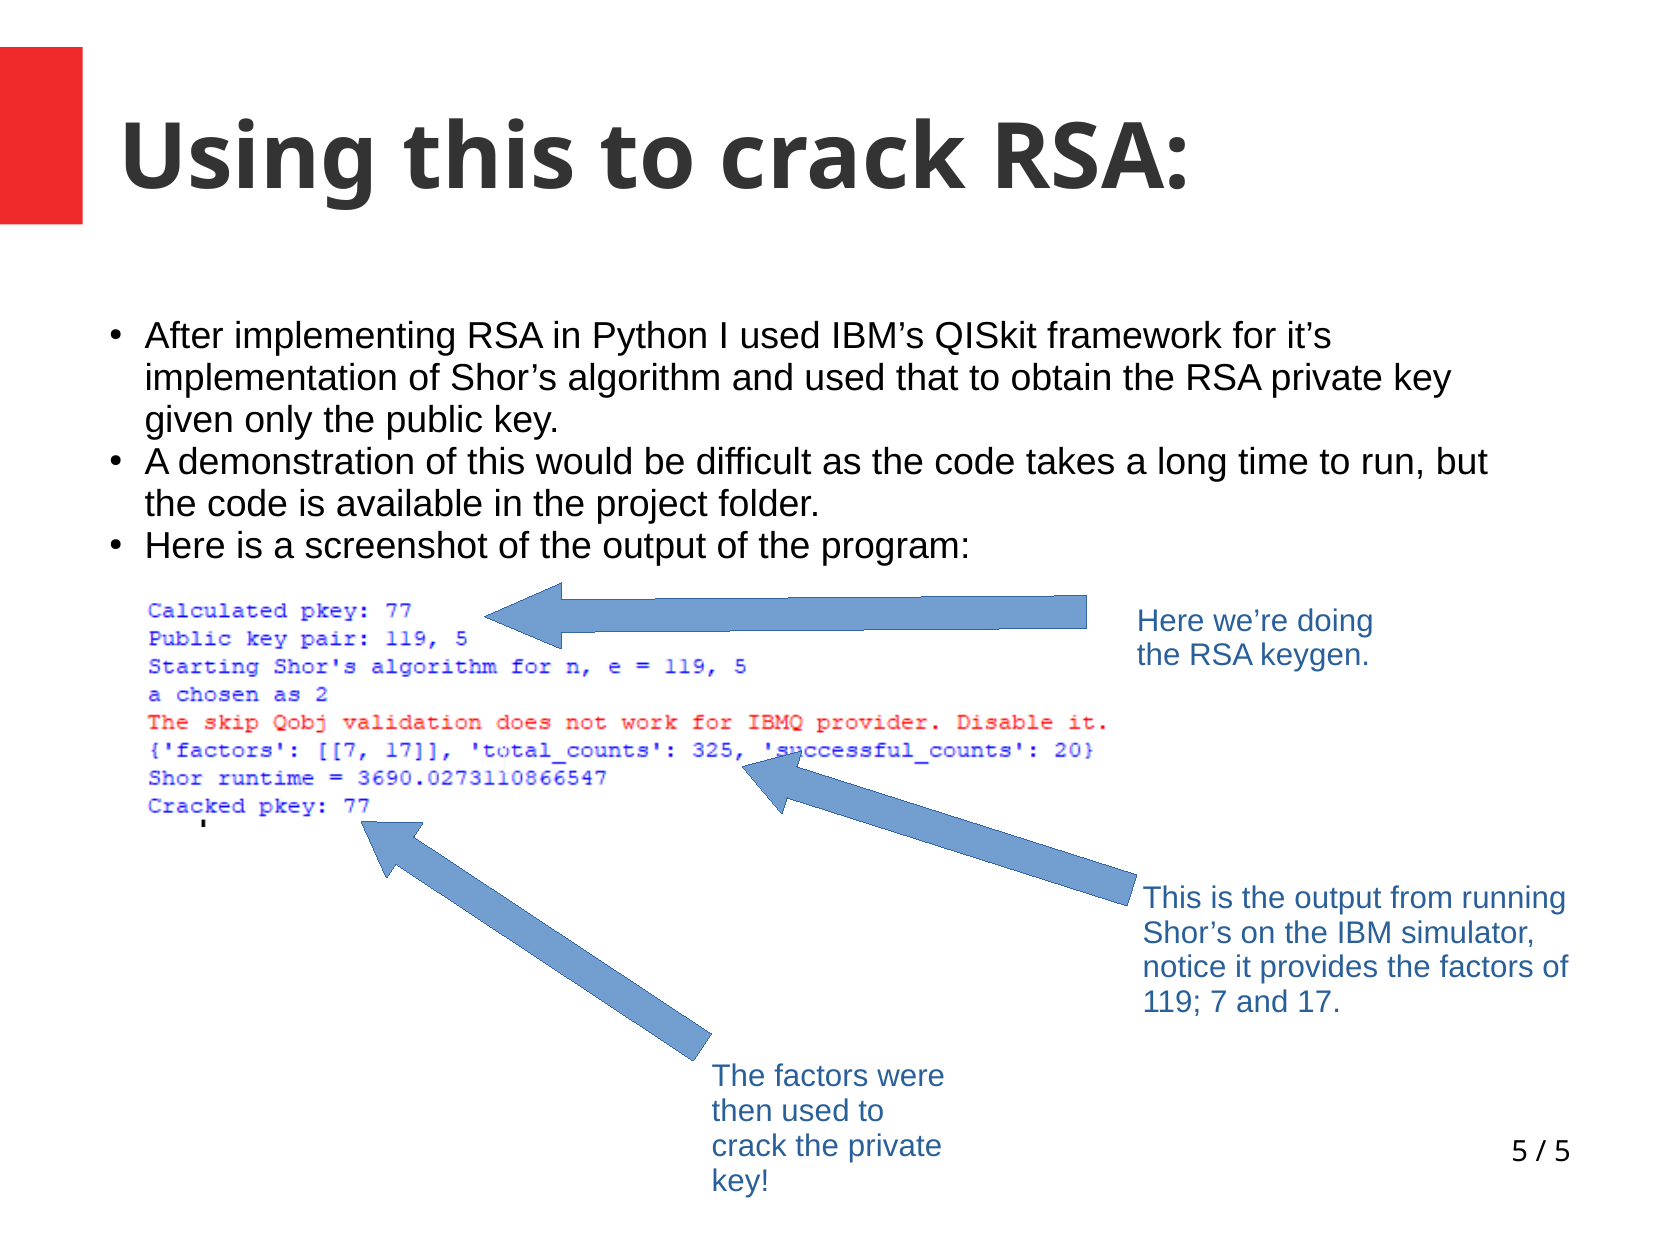

# Using this to crack RSA:
After implementing RSA in Python I used IBM’s QISkit framework for it’s implementation of Shor’s algorithm and used that to obtain the RSA private key given only the public key.
A demonstration of this would be difficult as the code takes a long time to run, but the code is available in the project folder.
Here is a screenshot of the output of the program:
Here we’re doing the RSA keygen.
This is the output from running Shor’s on the IBM simulator, notice it provides the factors of 119; 7 and 17.
The factors were then used to crack the private key!
5